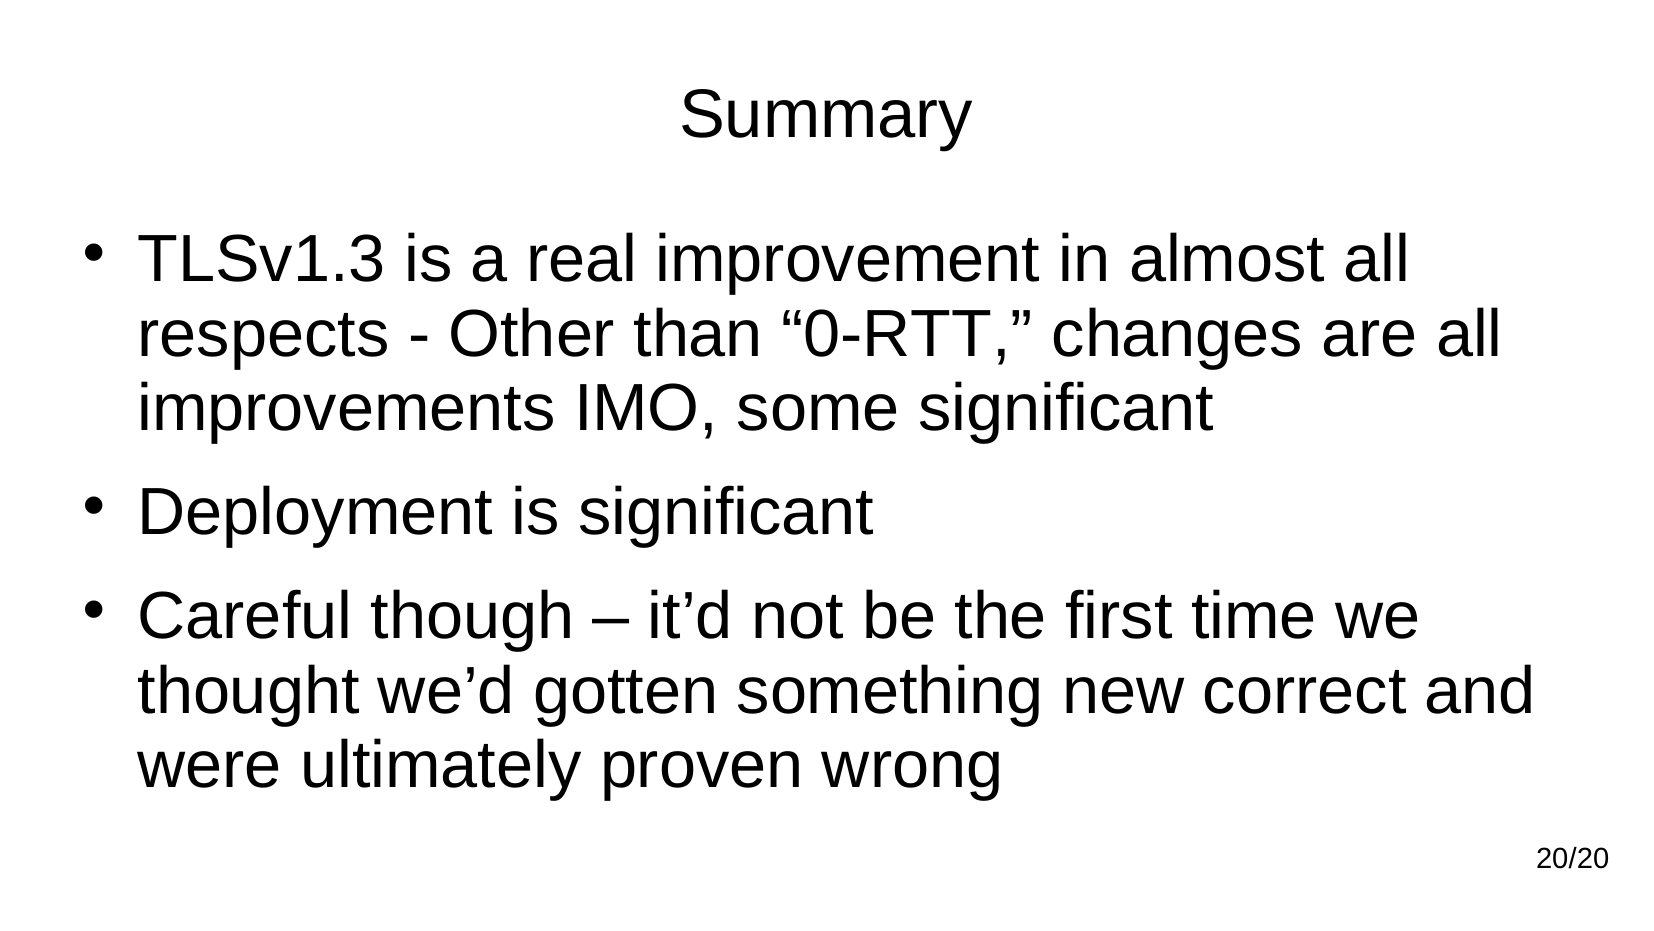

# Summary
TLSv1.3 is a real improvement in almost all respects - Other than “0-RTT,” changes are all improvements IMO, some significant
Deployment is significant
Careful though – it’d not be the first time we thought we’d gotten something new correct and were ultimately proven wrong